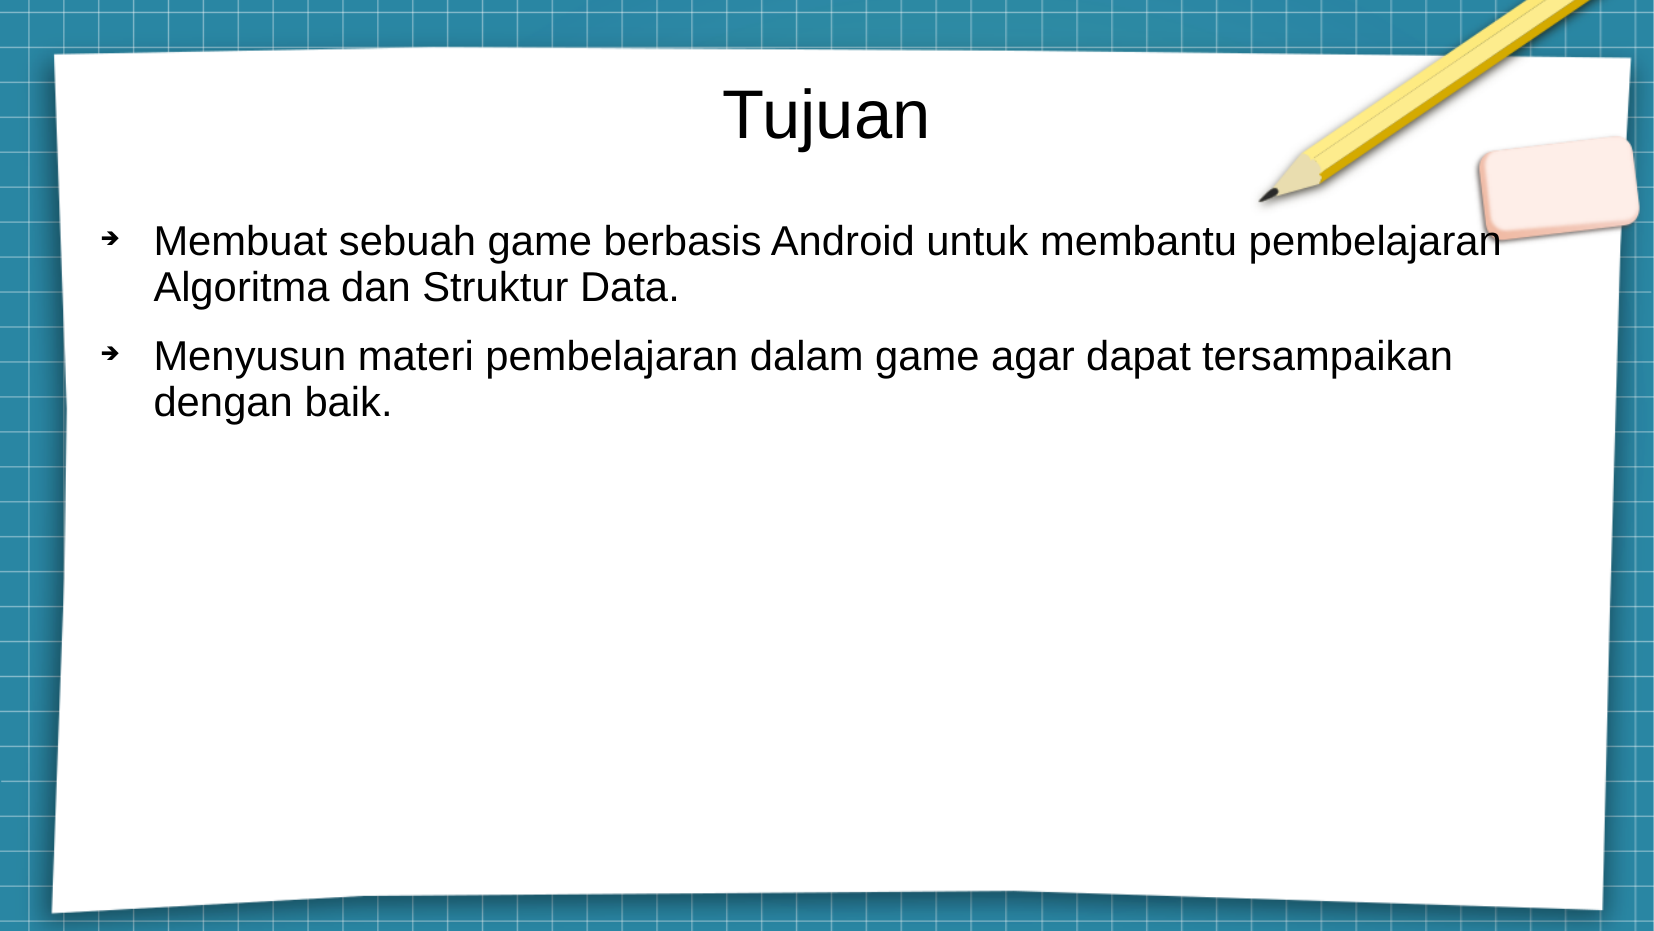

# Tujuan
Membuat sebuah game berbasis Android untuk membantu pembelajaran Algoritma dan Struktur Data.
Menyusun materi pembelajaran dalam game agar dapat tersampaikan dengan baik.